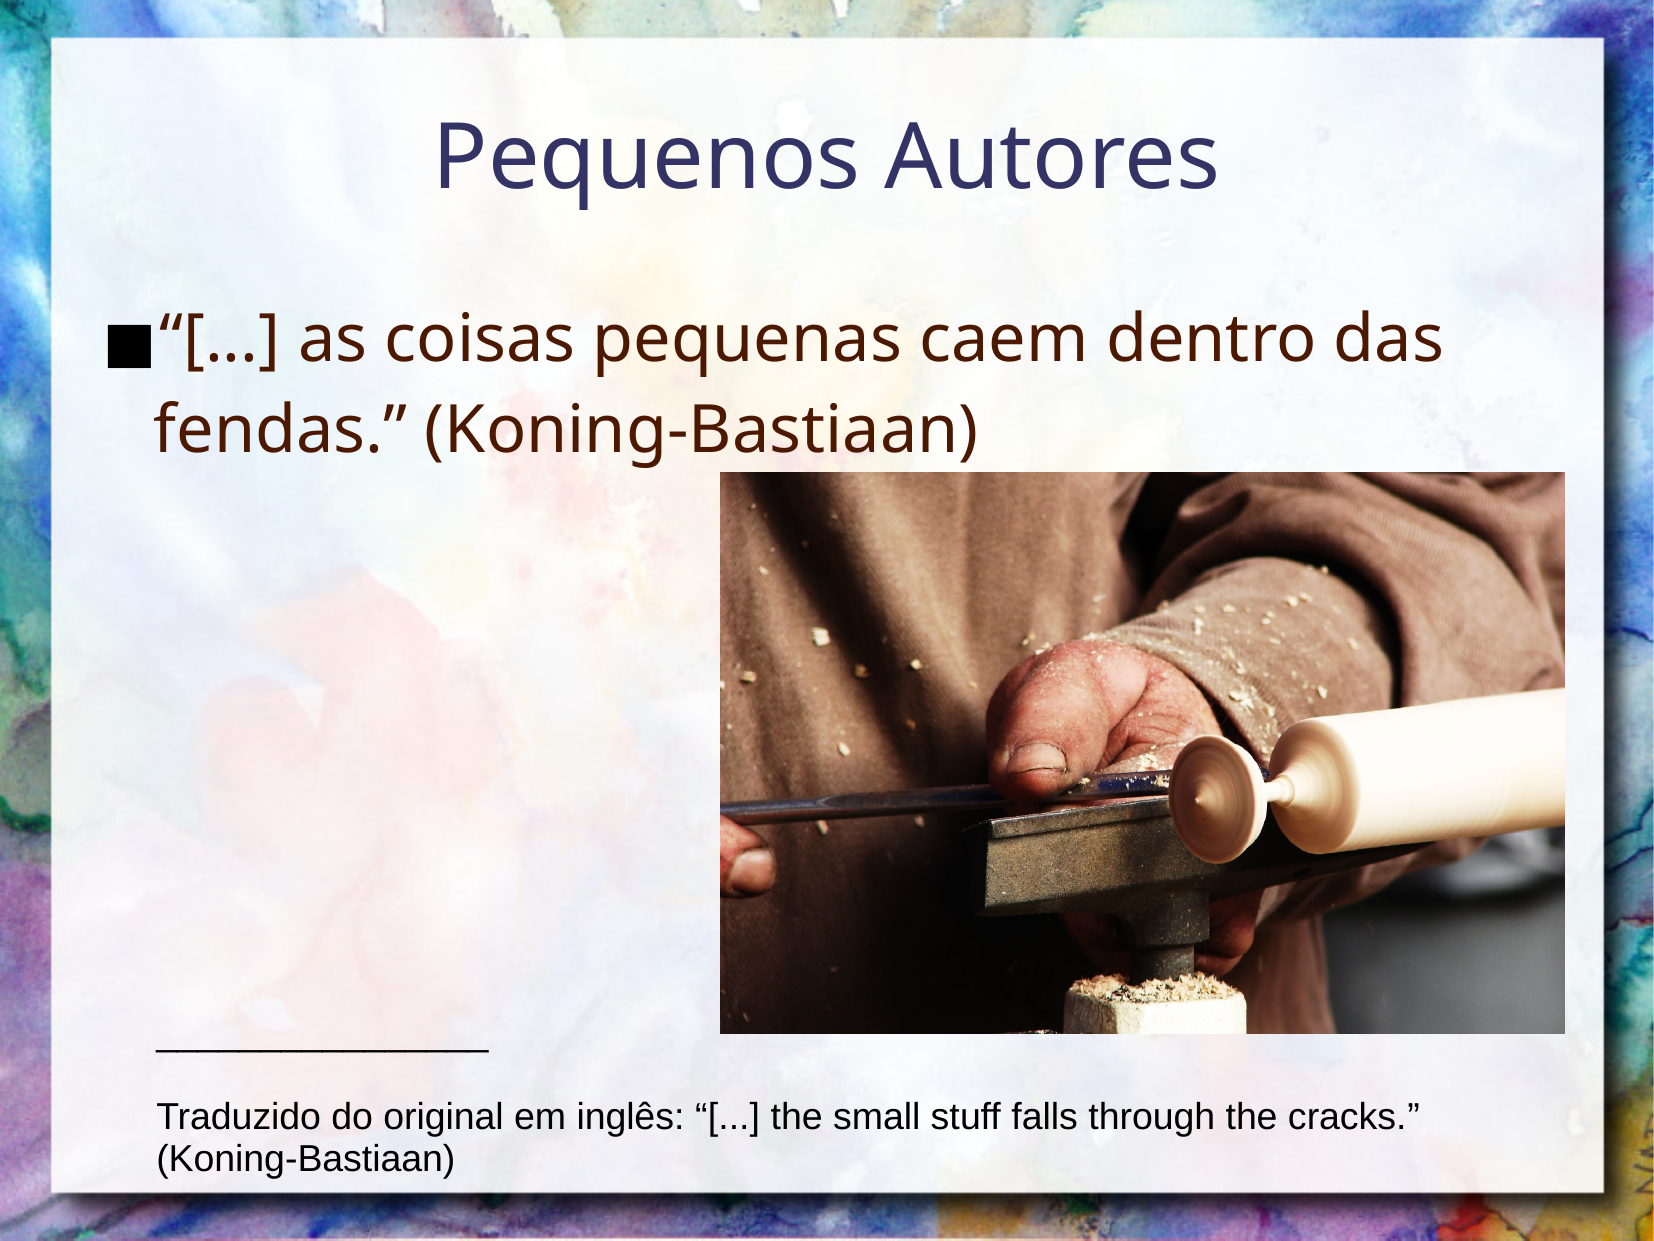

# Pequenos Autores
“[...] as coisas pequenas caem dentro das fendas.” (Koning-Bastiaan)
________________
Traduzido do original em inglês: “[...] the small stuff falls through the cracks.” (Koning-Bastiaan)